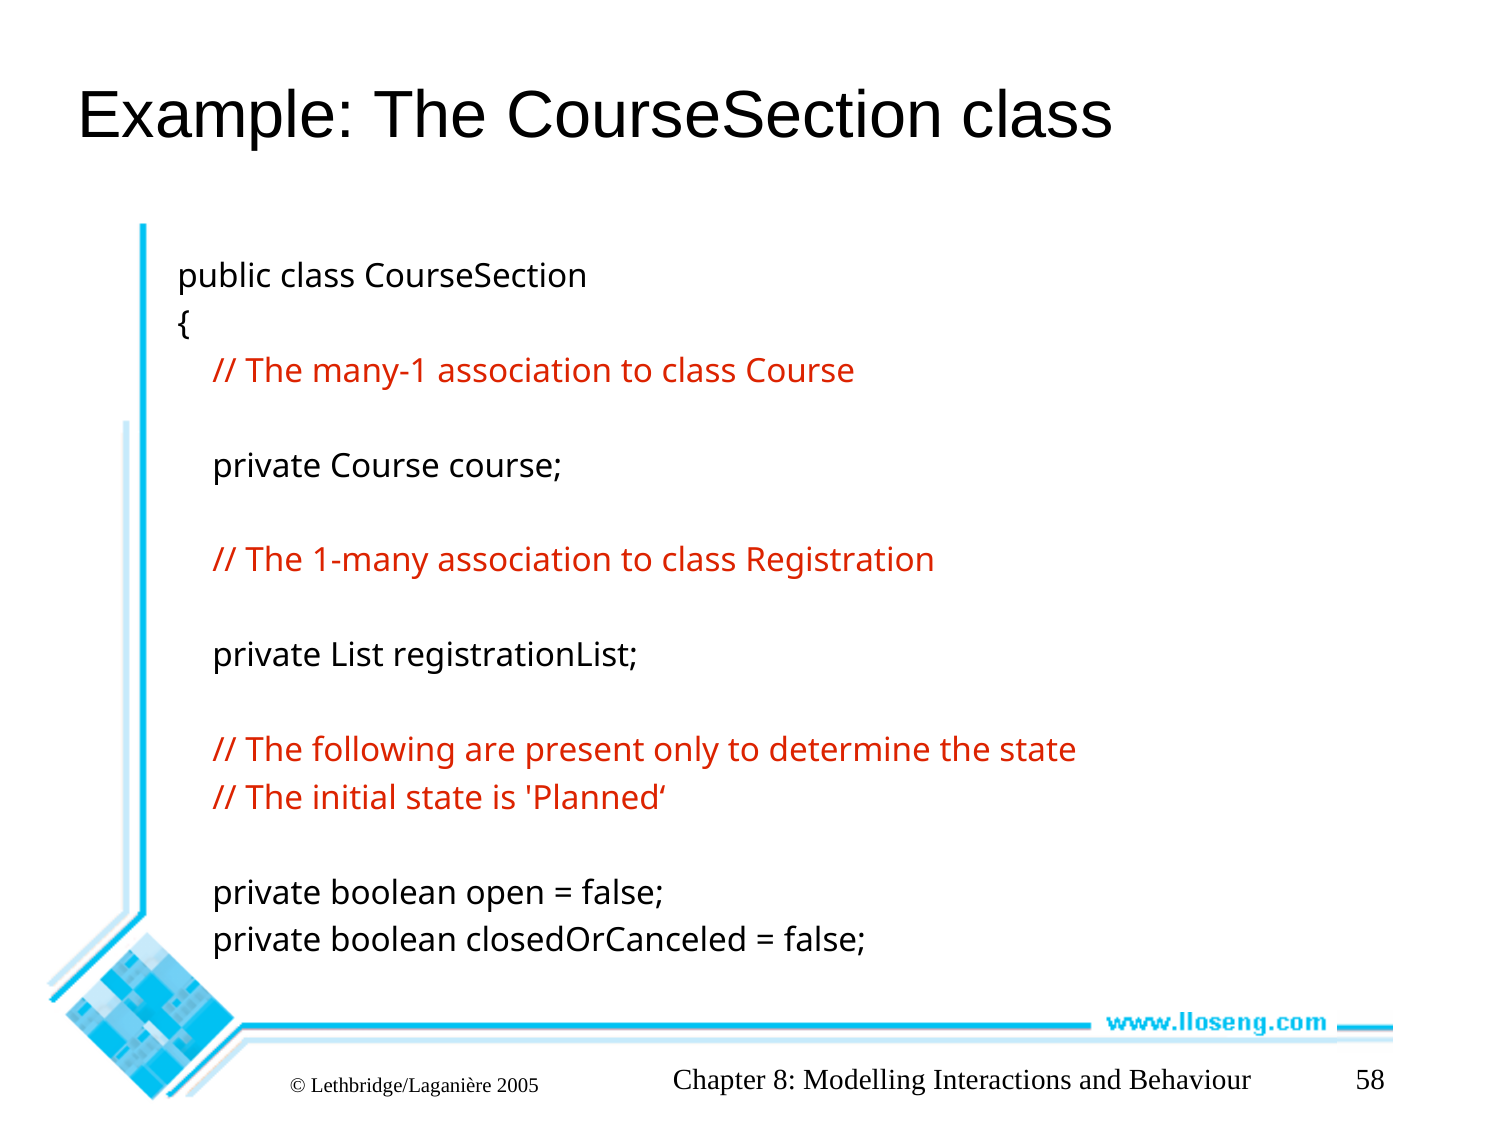

# Example: The CourseSection class
public class CourseSection
{
 // The many-1 association to class Course
 private Course course;
 // The 1-many association to class Registration
 private List registrationList;
 // The following are present only to determine the state
 // The initial state is 'Planned‘
 private boolean open = false;
 private boolean closedOrCanceled = false;
Chapter 8: Modelling Interactions and Behaviour
© Lethbridge/Laganière 2005